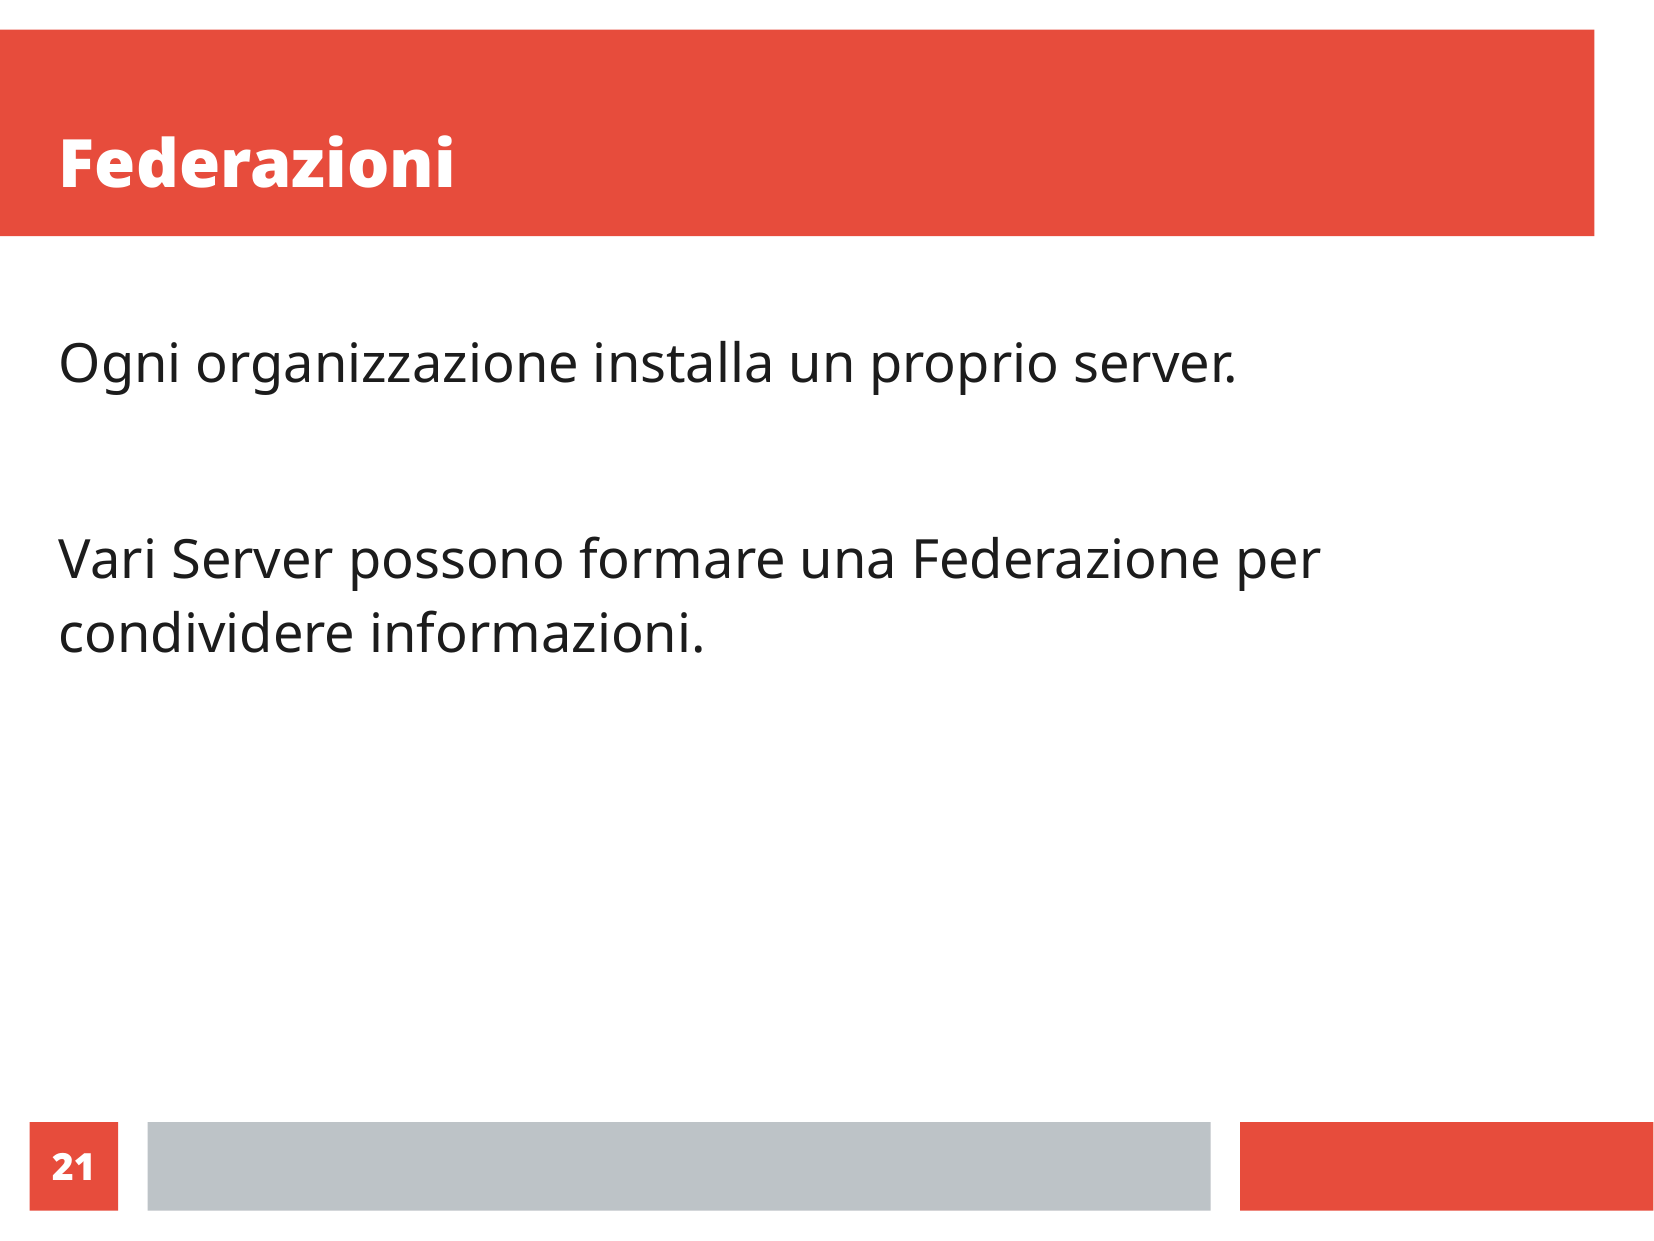

# Federazioni
Ogni organizzazione installa un proprio server.
Vari Server possono formare una Federazione per condividere informazioni.
21